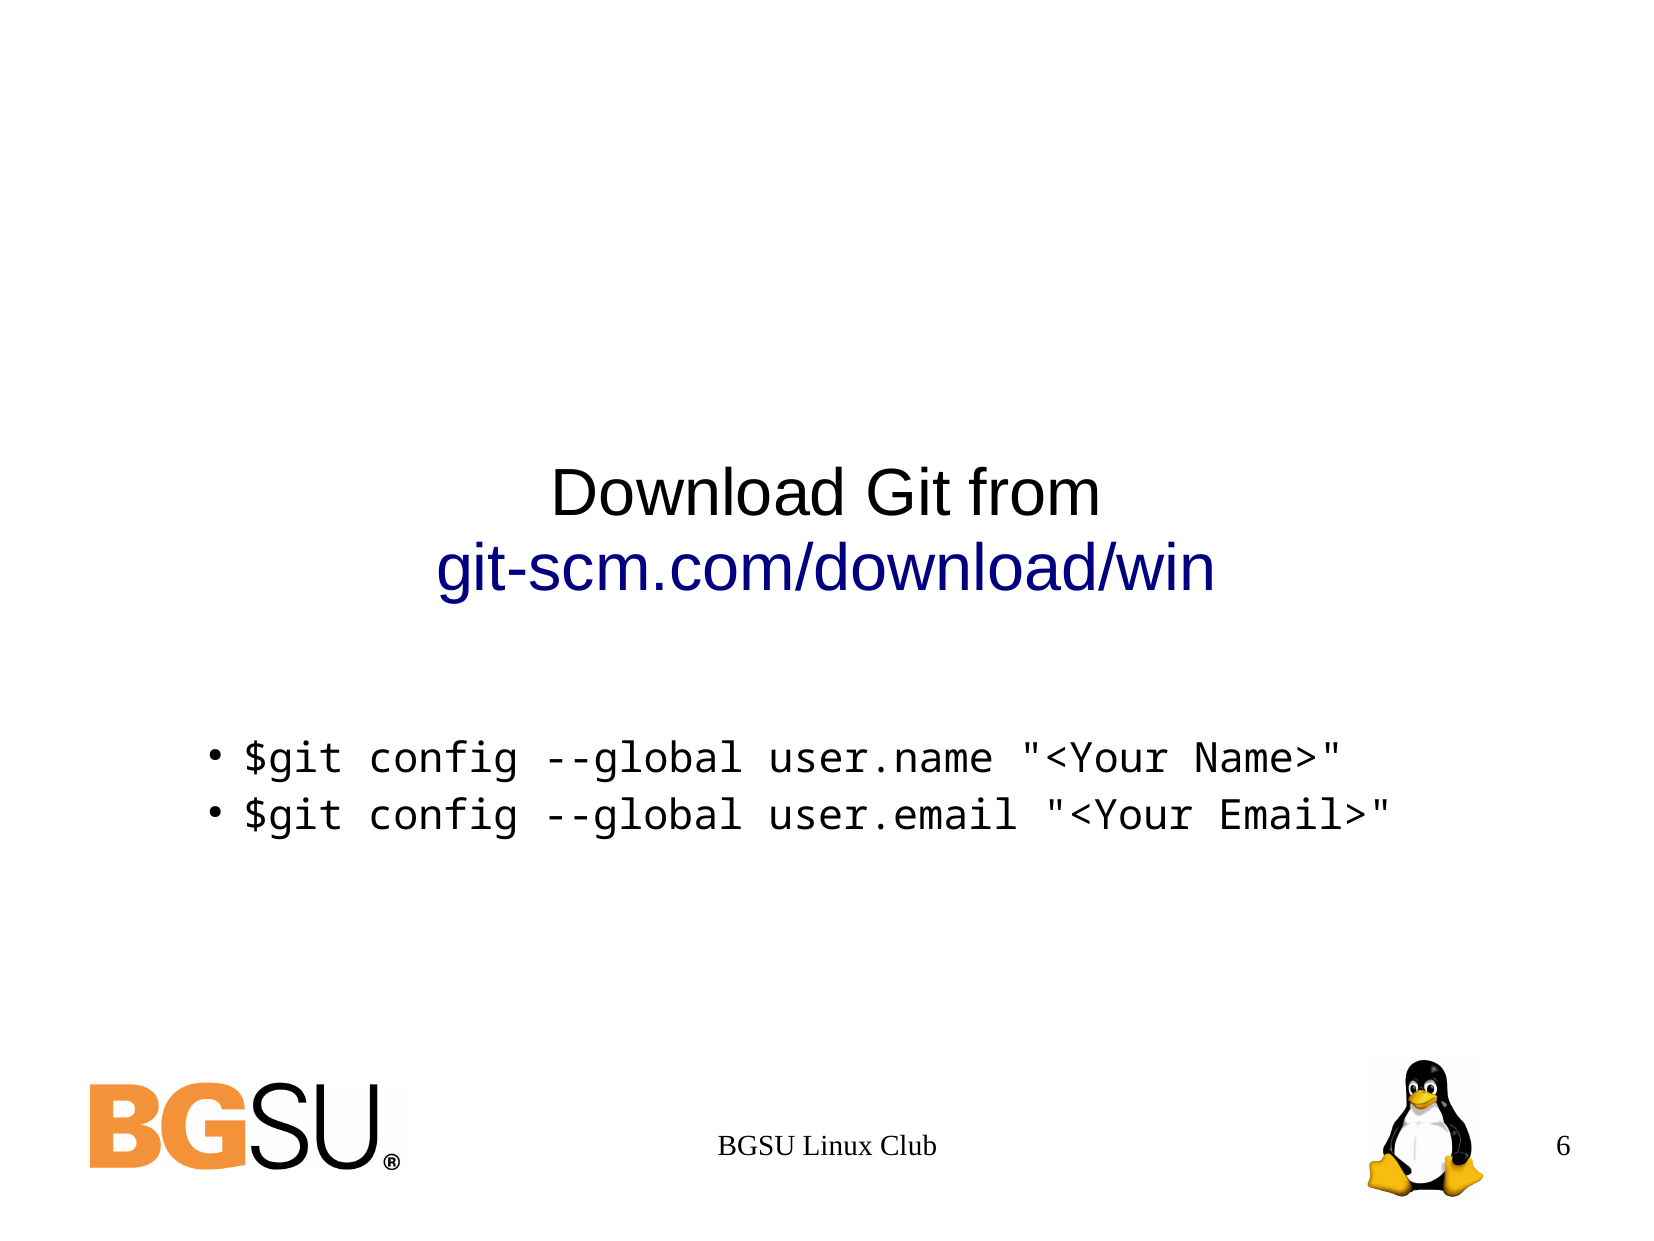

# Download Git from
git-scm.com/download/win
$git config --global user.name "<Your Name>"
$git config --global user.email "<Your Email>"
BGSU Linux Club
6